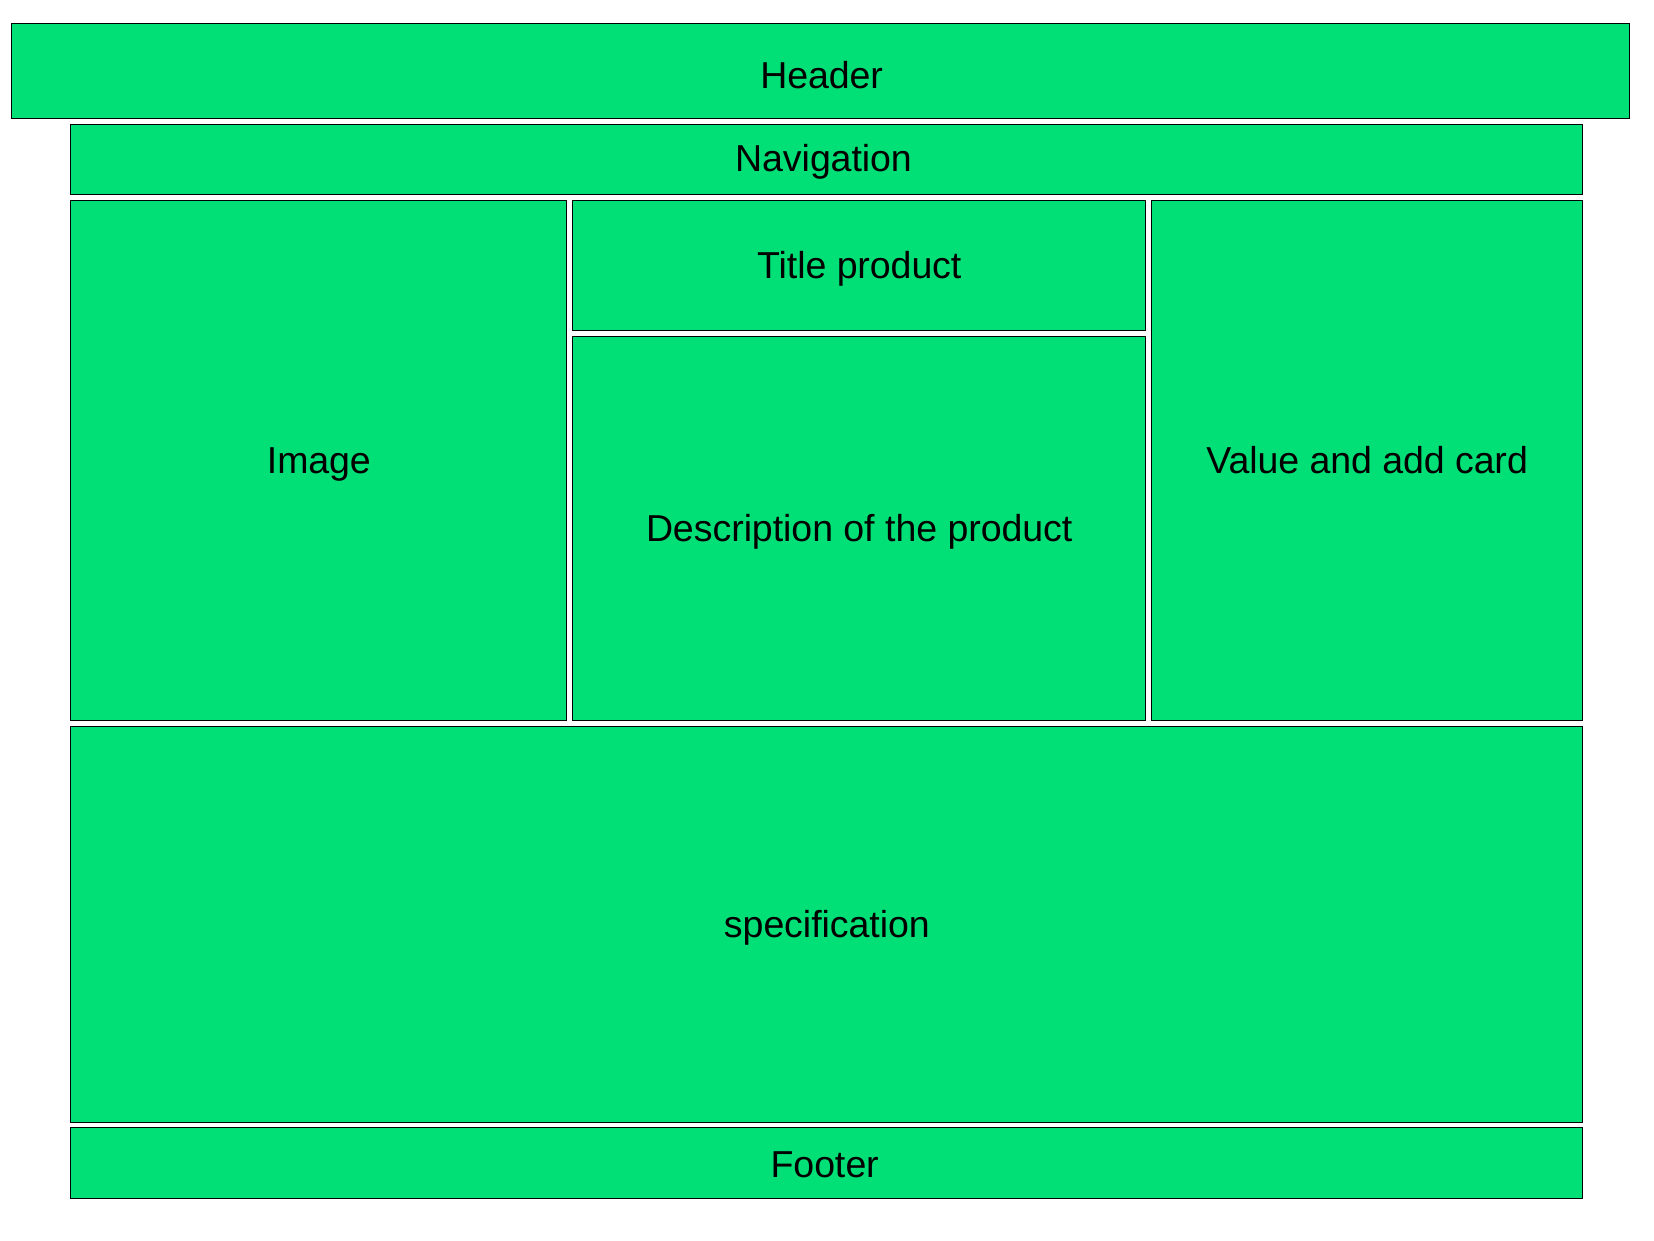

Header
Navigation
Image
Title product
Value and add card
Description of the product
specification
Footer